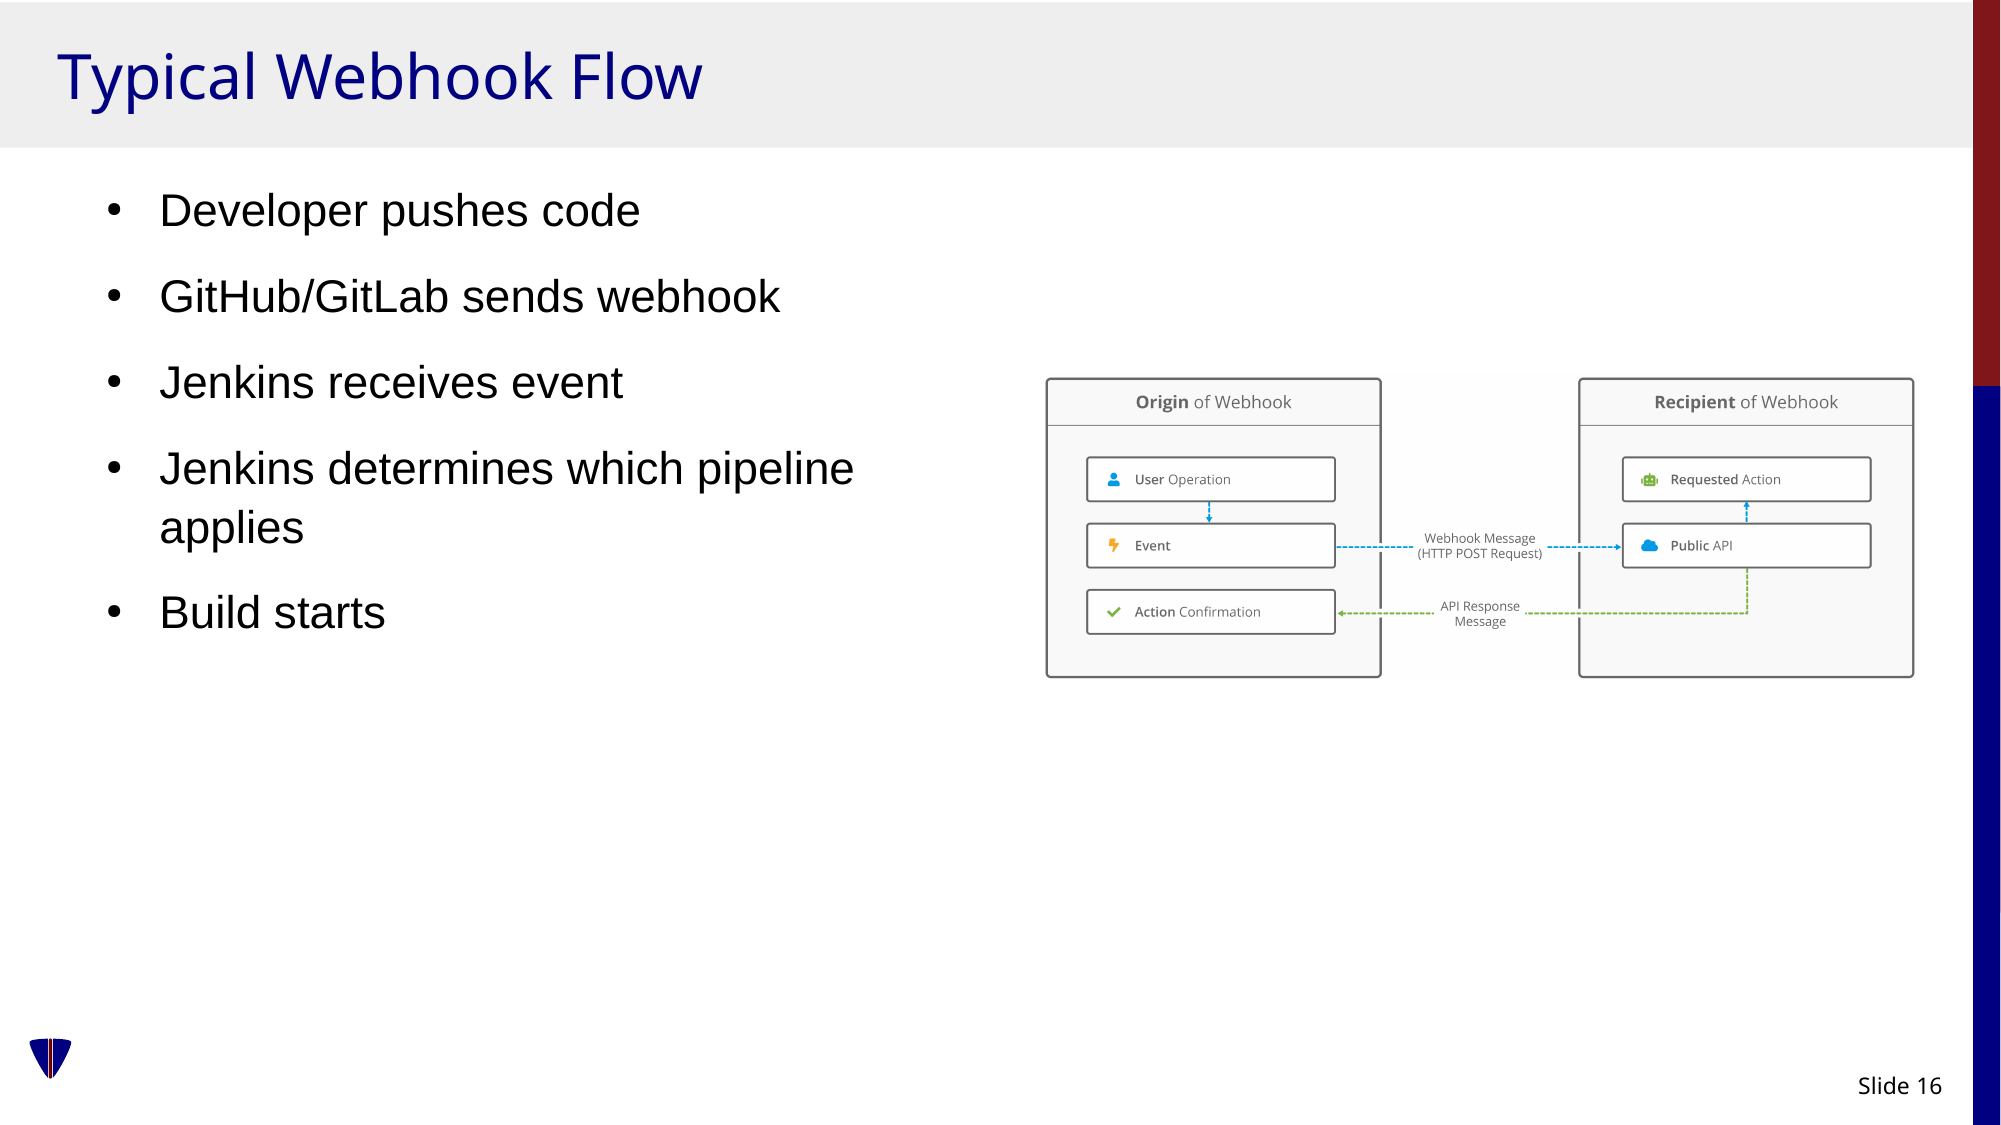

# Typical Webhook Flow
Developer pushes code
GitHub/GitLab sends webhook
Jenkins receives event
Jenkins determines which pipeline applies
Build starts